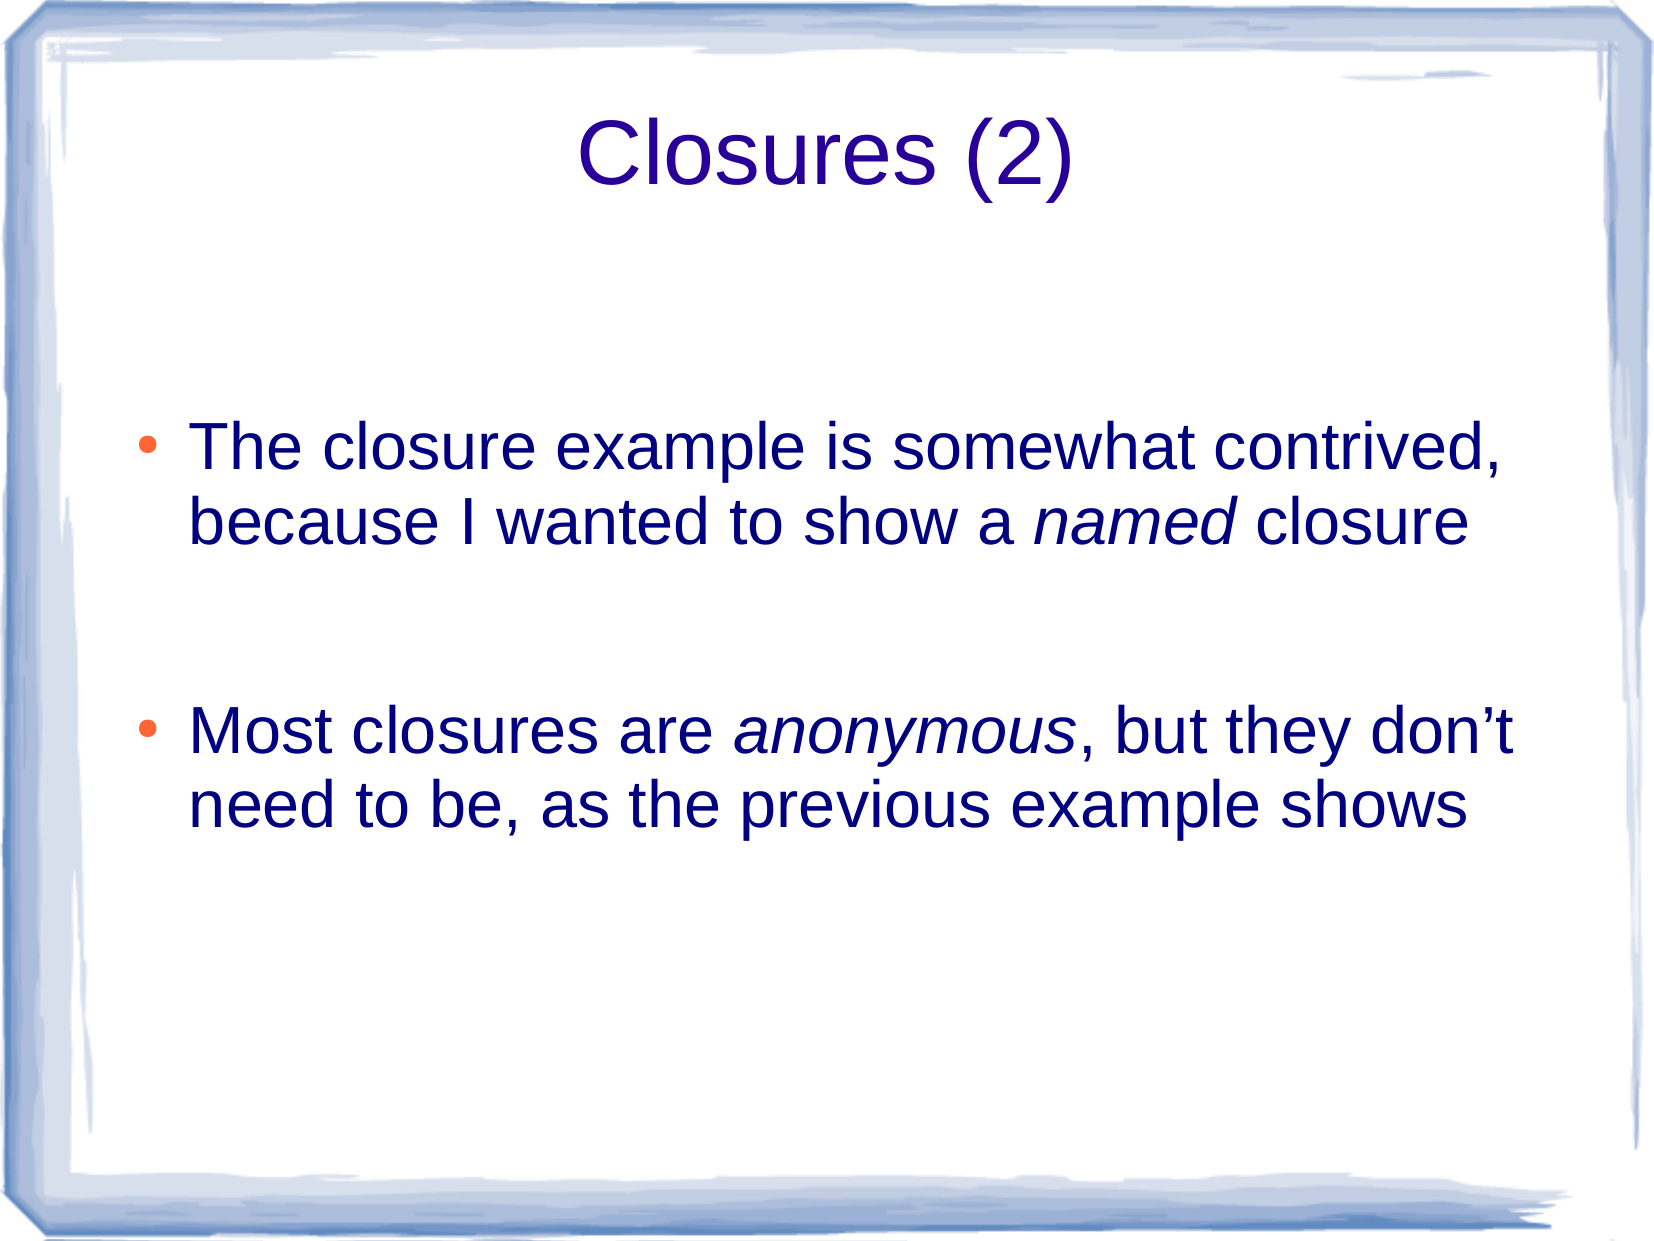

# Closures (2)
The closure example is somewhat contrived, because I wanted to show a named closure
Most closures are anonymous, but they don’t need to be, as the previous example shows